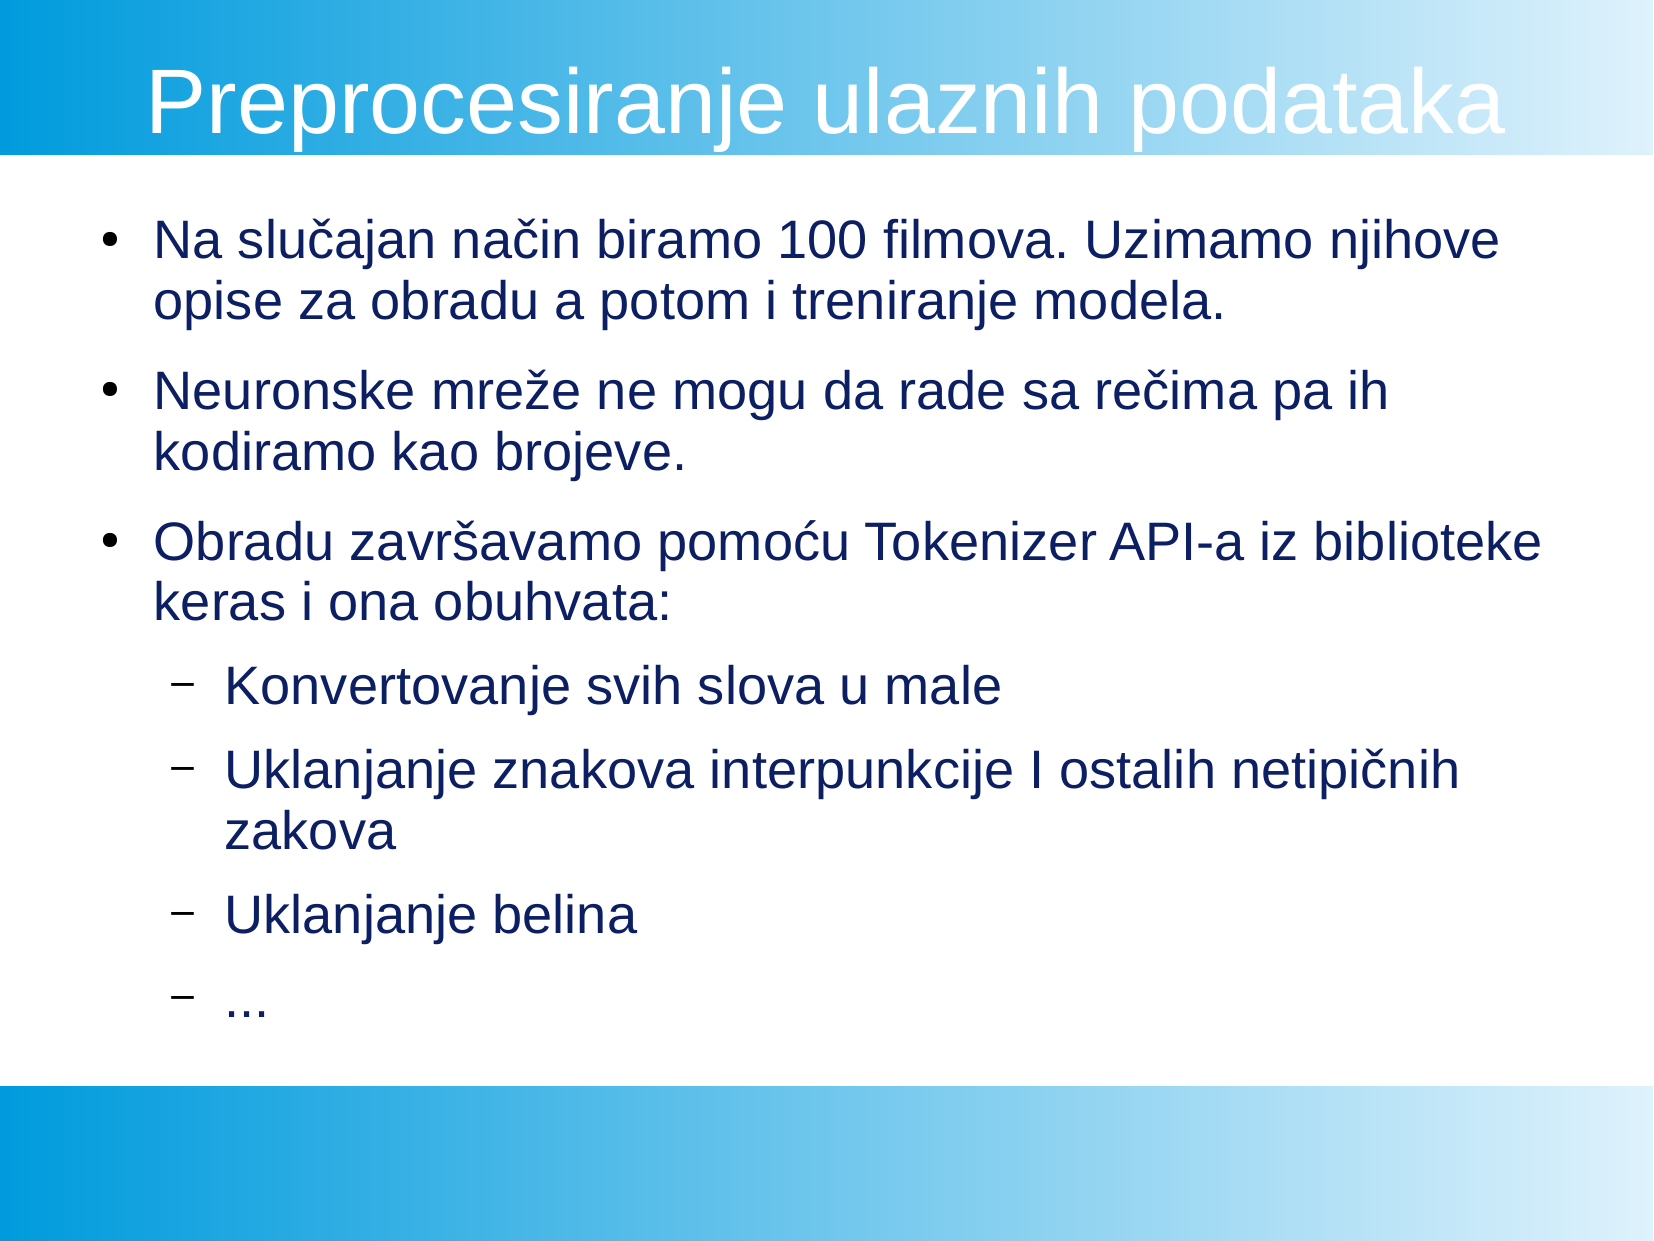

# Preprocesiranje ulaznih podataka
Na slučajan način biramo 100 filmova. Uzimamo njihove opise za obradu a potom i treniranje modela.
Neuronske mreže ne mogu da rade sa rečima pa ih kodiramo kao brojeve.
Obradu završavamo pomoću Tokenizer API-a iz biblioteke keras i ona obuhvata:
Konvertovanje svih slova u male
Uklanjanje znakova interpunkcije I ostalih netipičnih zakova
Uklanjanje belina
...